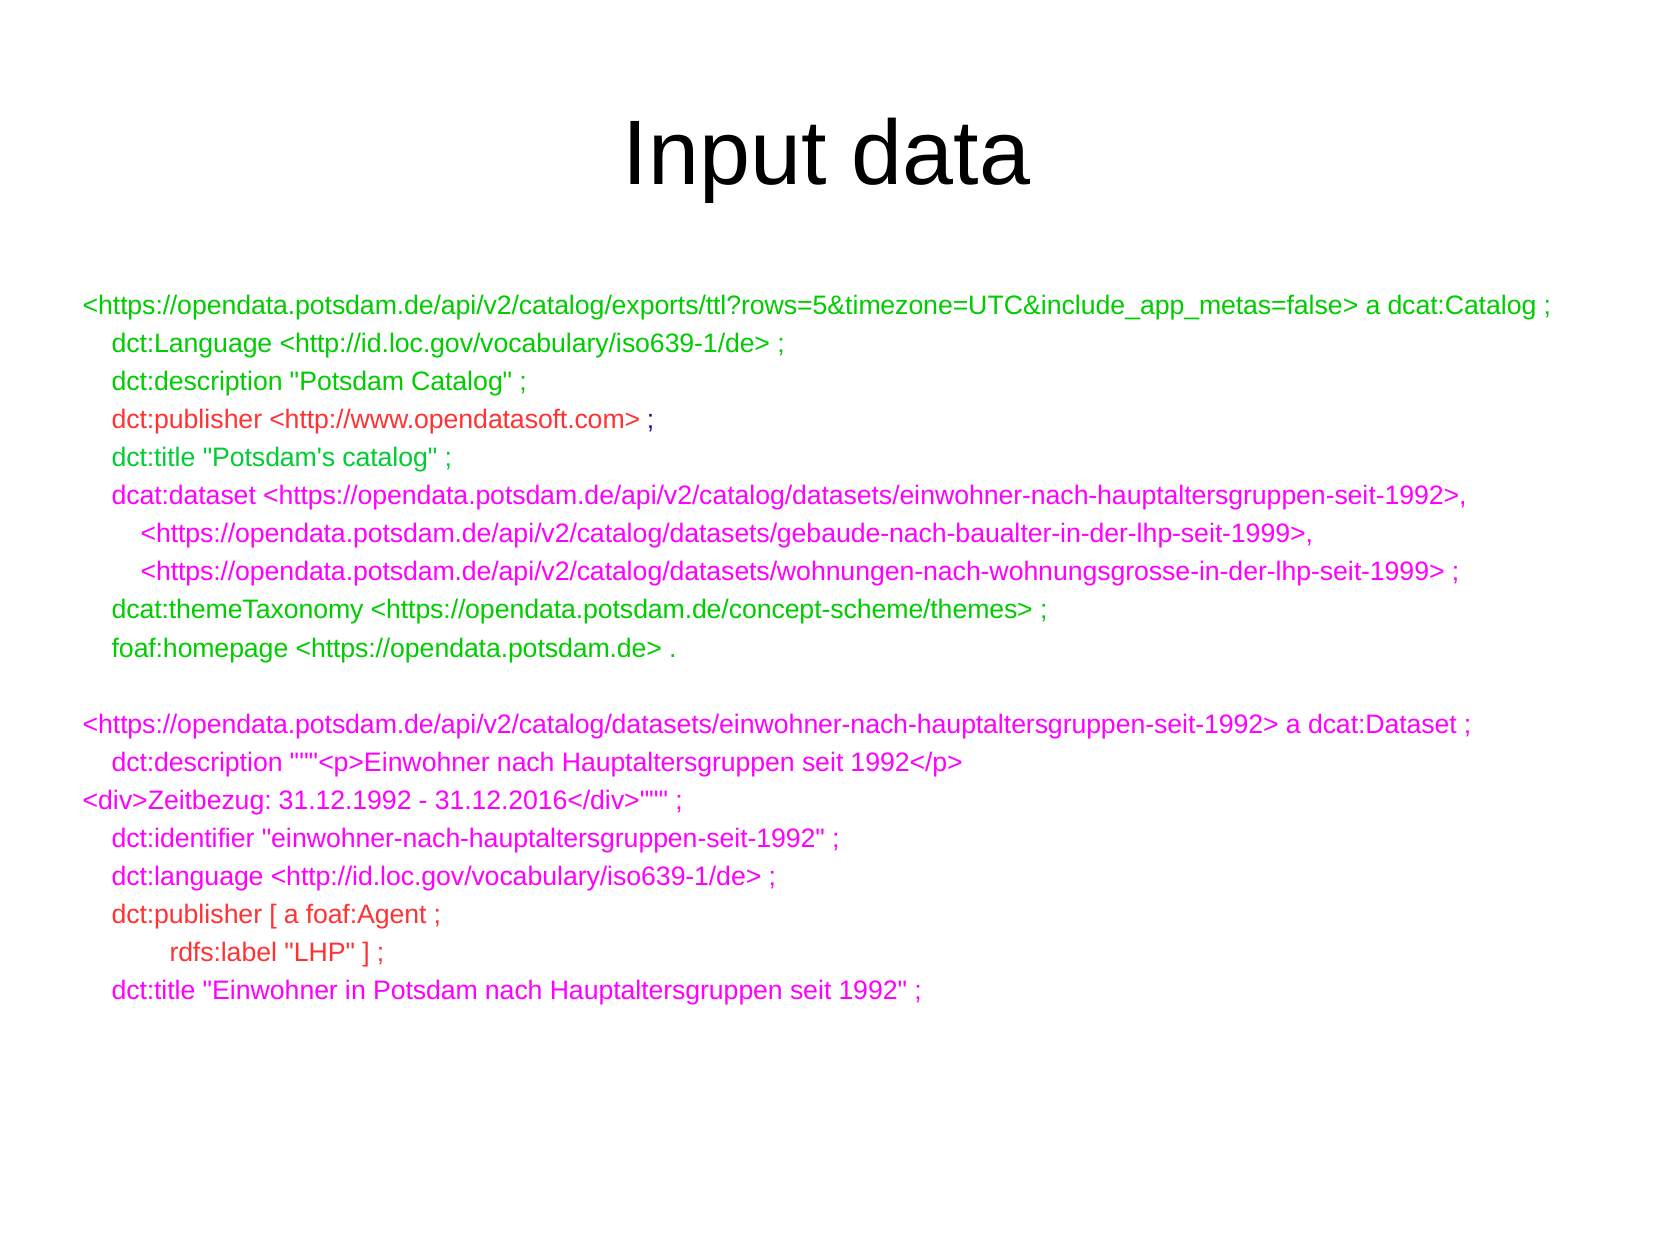

# Input data
<https://opendata.potsdam.de/api/v2/catalog/exports/ttl?rows=5&timezone=UTC&include_app_metas=false> a dcat:Catalog ;
 dct:Language <http://id.loc.gov/vocabulary/iso639-1/de> ;
 dct:description "Potsdam Catalog" ;
 dct:publisher <http://www.opendatasoft.com> ;
 dct:title "Potsdam's catalog" ;
 dcat:dataset <https://opendata.potsdam.de/api/v2/catalog/datasets/einwohner-nach-hauptaltersgruppen-seit-1992>,
 <https://opendata.potsdam.de/api/v2/catalog/datasets/gebaude-nach-baualter-in-der-lhp-seit-1999>,
 <https://opendata.potsdam.de/api/v2/catalog/datasets/wohnungen-nach-wohnungsgrosse-in-der-lhp-seit-1999> ;
 dcat:themeTaxonomy <https://opendata.potsdam.de/concept-scheme/themes> ;
 foaf:homepage <https://opendata.potsdam.de> .
<https://opendata.potsdam.de/api/v2/catalog/datasets/einwohner-nach-hauptaltersgruppen-seit-1992> a dcat:Dataset ;
 dct:description """<p>Einwohner nach Hauptaltersgruppen seit 1992</p>
<div>Zeitbezug: 31.12.1992 - 31.12.2016</div>""" ;
 dct:identifier "einwohner-nach-hauptaltersgruppen-seit-1992" ;
 dct:language <http://id.loc.gov/vocabulary/iso639-1/de> ;
 dct:publisher [ a foaf:Agent ;
 rdfs:label "LHP" ] ;
 dct:title "Einwohner in Potsdam nach Hauptaltersgruppen seit 1992" ;